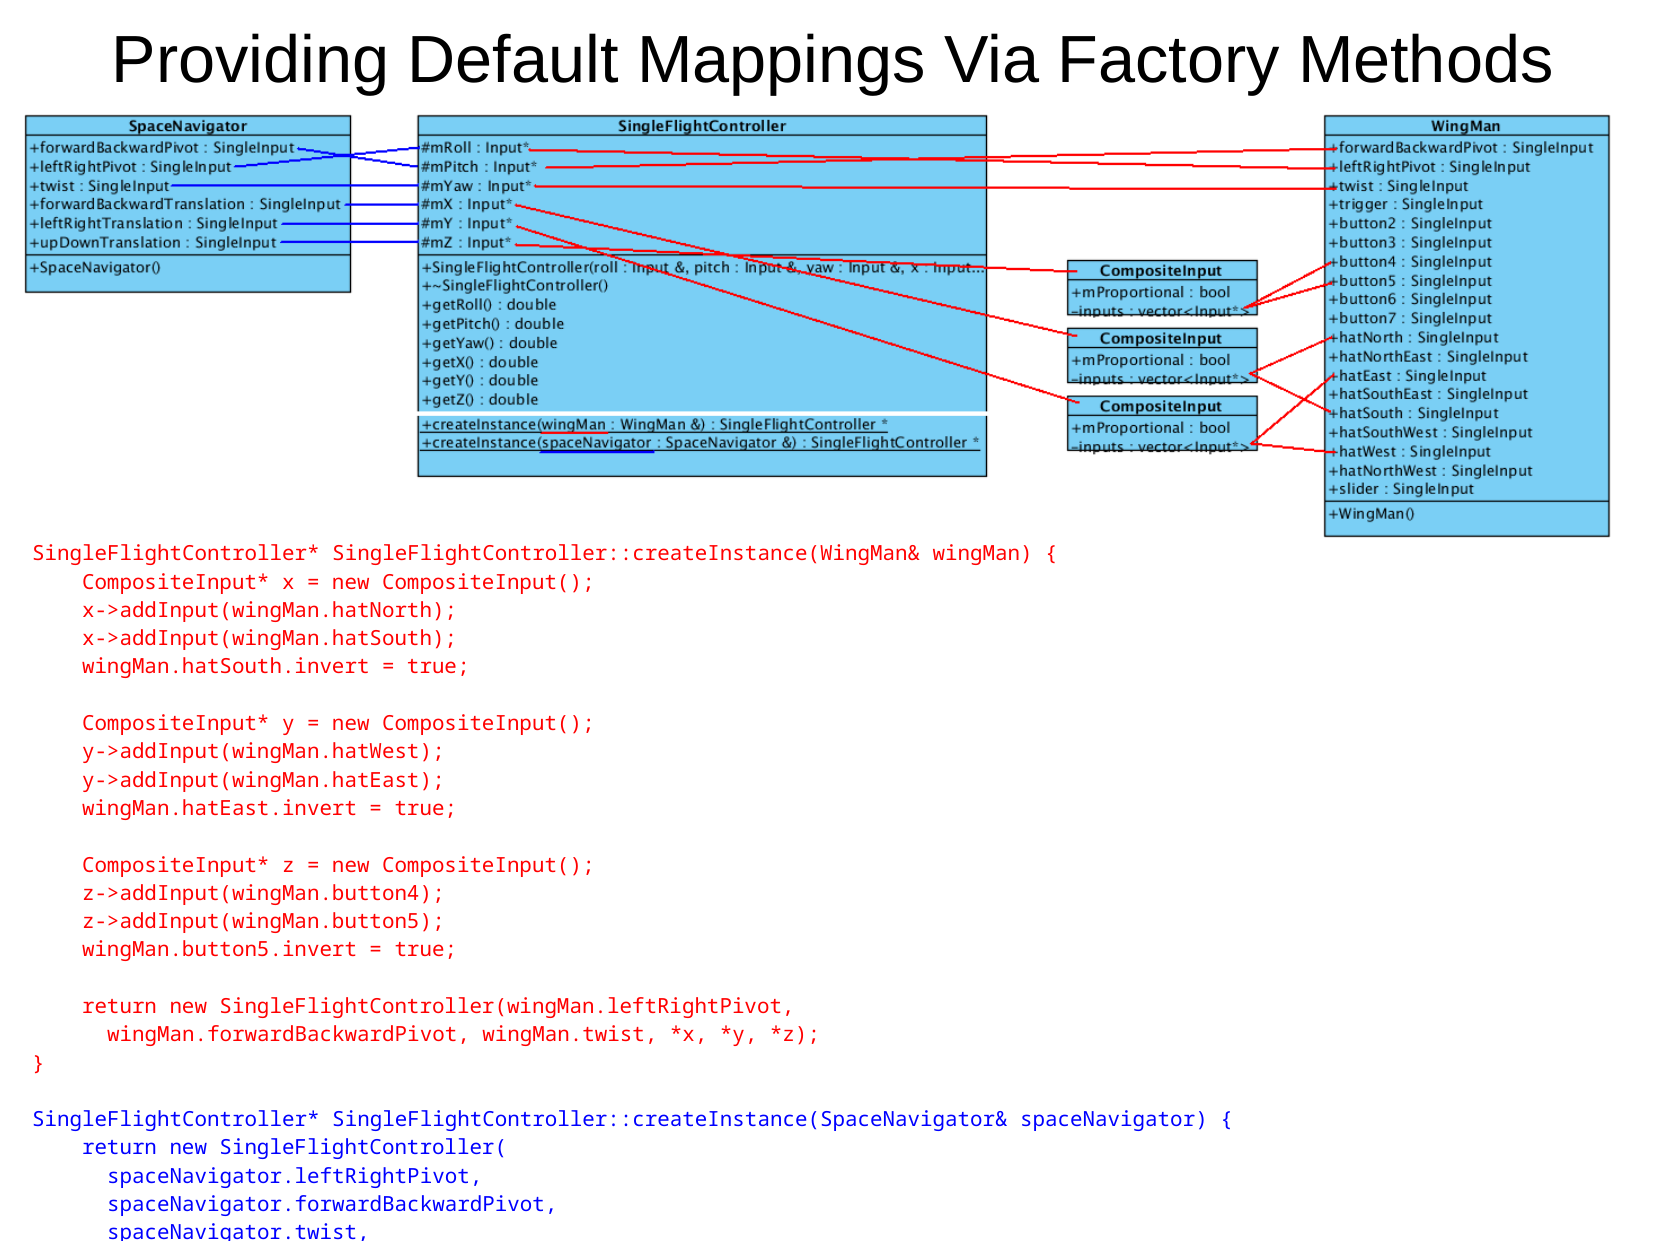

Providing Default Mappings Via Factory Methods
# SingleFlightController* SingleFlightController::createInstance(WingMan& wingMan) {
 CompositeInput* x = new CompositeInput();
 x->addInput(wingMan.hatNorth);
 x->addInput(wingMan.hatSouth);
 wingMan.hatSouth.invert = true;
 CompositeInput* y = new CompositeInput();
 y->addInput(wingMan.hatWest);
 y->addInput(wingMan.hatEast);
 wingMan.hatEast.invert = true;
 CompositeInput* z = new CompositeInput();
 z->addInput(wingMan.button4);
 z->addInput(wingMan.button5);
 wingMan.button5.invert = true;
 return new SingleFlightController(wingMan.leftRightPivot,
 wingMan.forwardBackwardPivot, wingMan.twist, *x, *y, *z);
}
SingleFlightController* SingleFlightController::createInstance(SpaceNavigator& spaceNavigator) {
 return new SingleFlightController(
 spaceNavigator.leftRightPivot,
 spaceNavigator.forwardBackwardPivot,
 spaceNavigator.twist,
 spaceNavigator.forwardBackwardTranslation,
 spaceNavigator.leftRightTranslation,
 spaceNavigator.upDownTranslation);
}